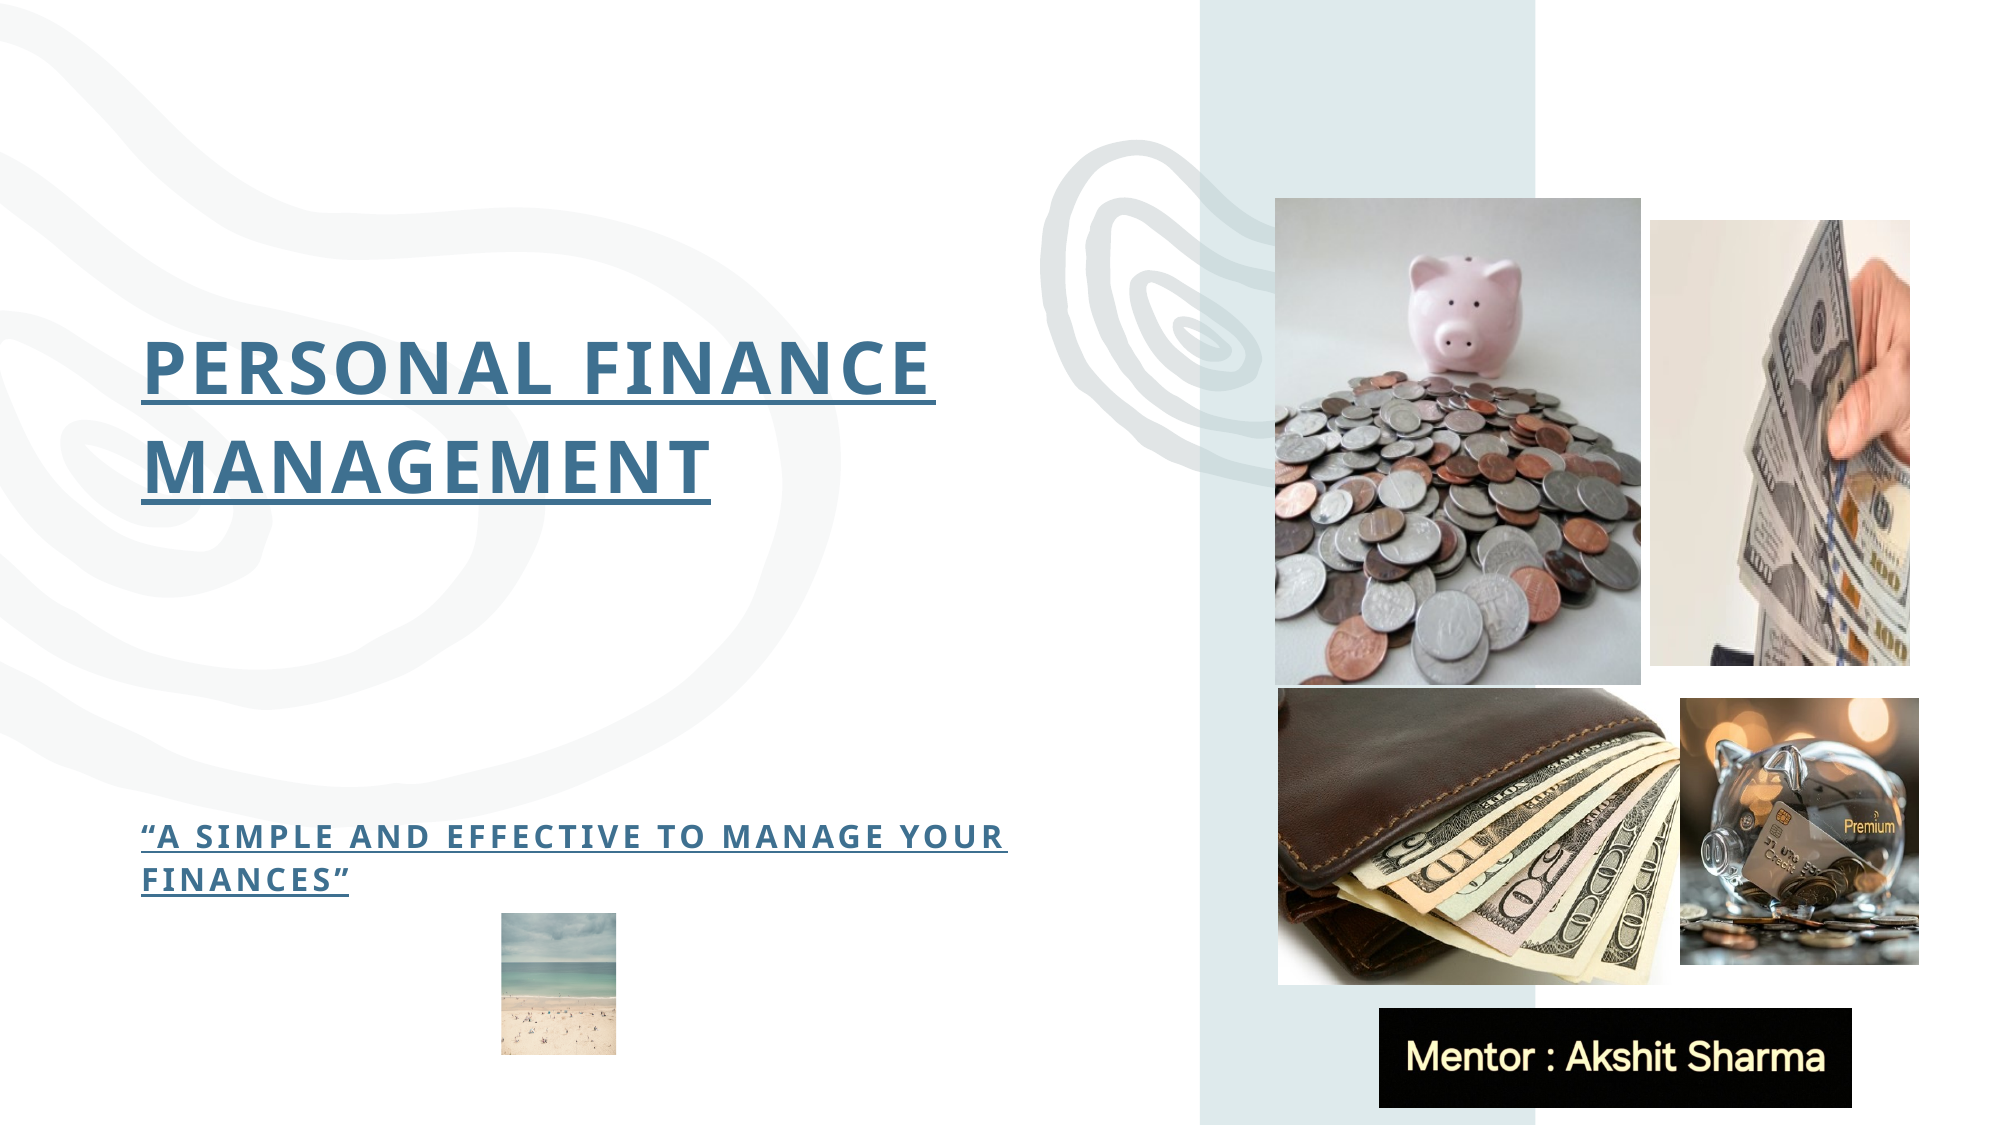

# Personal finance management “a simple and effective to manage your finances”